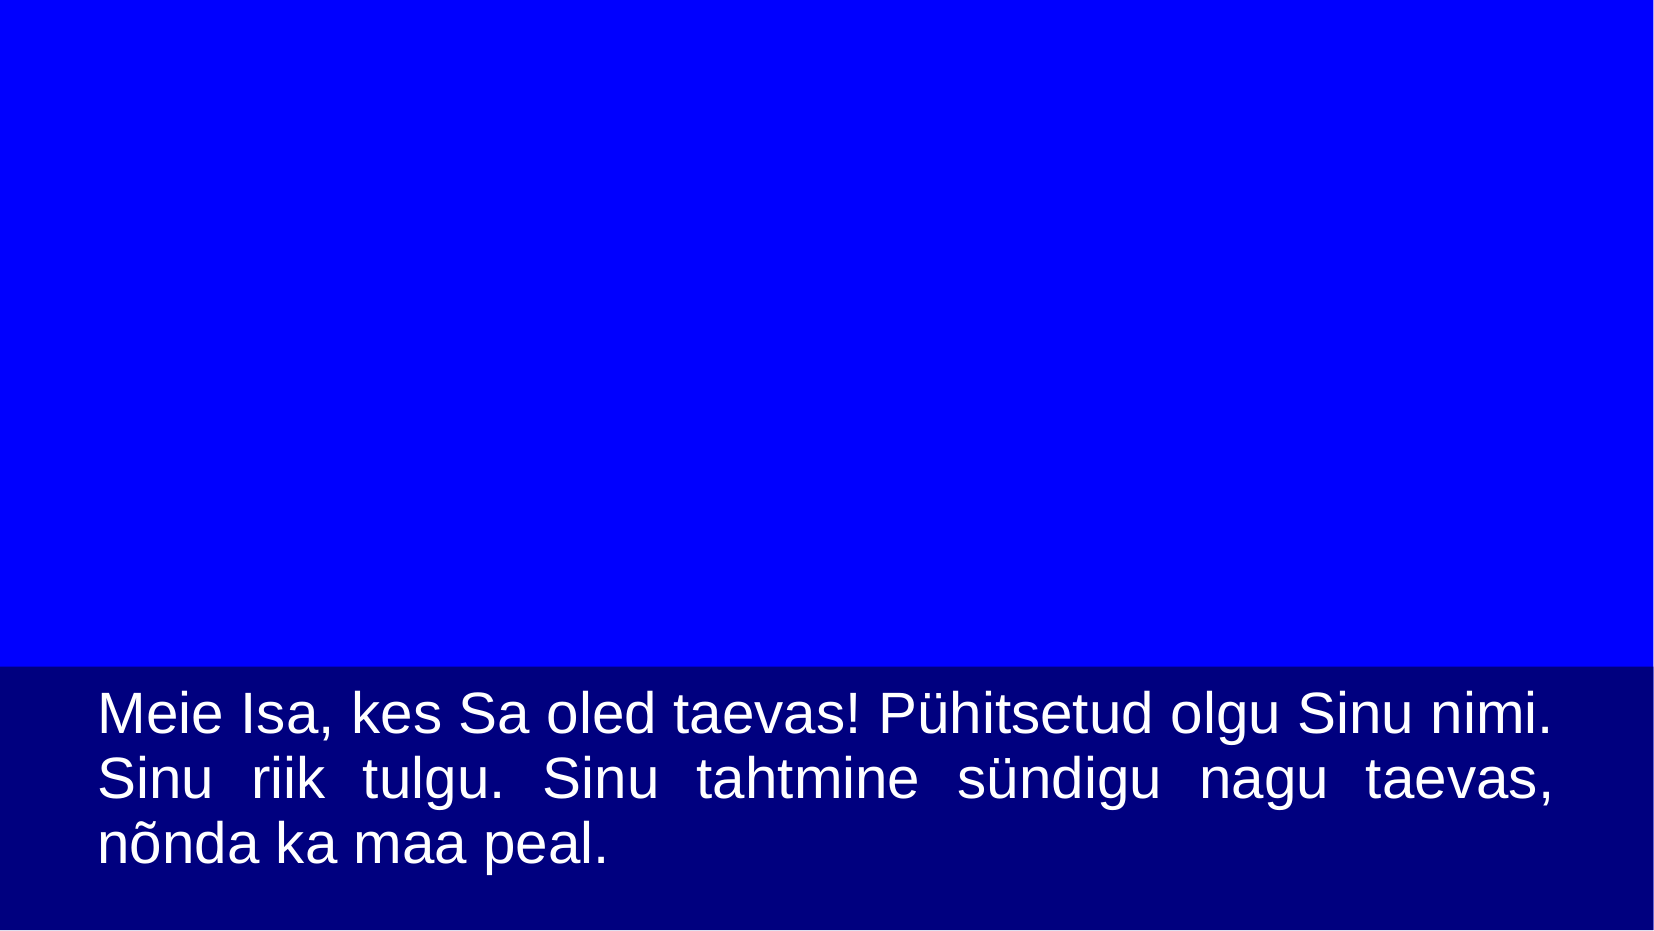

Meie Isa, kes Sa oled taevas! Pühitsetud olgu Sinu nimi. Sinu riik tulgu. Sinu tahtmine sündigu nagu taevas, nõnda ka maa peal.